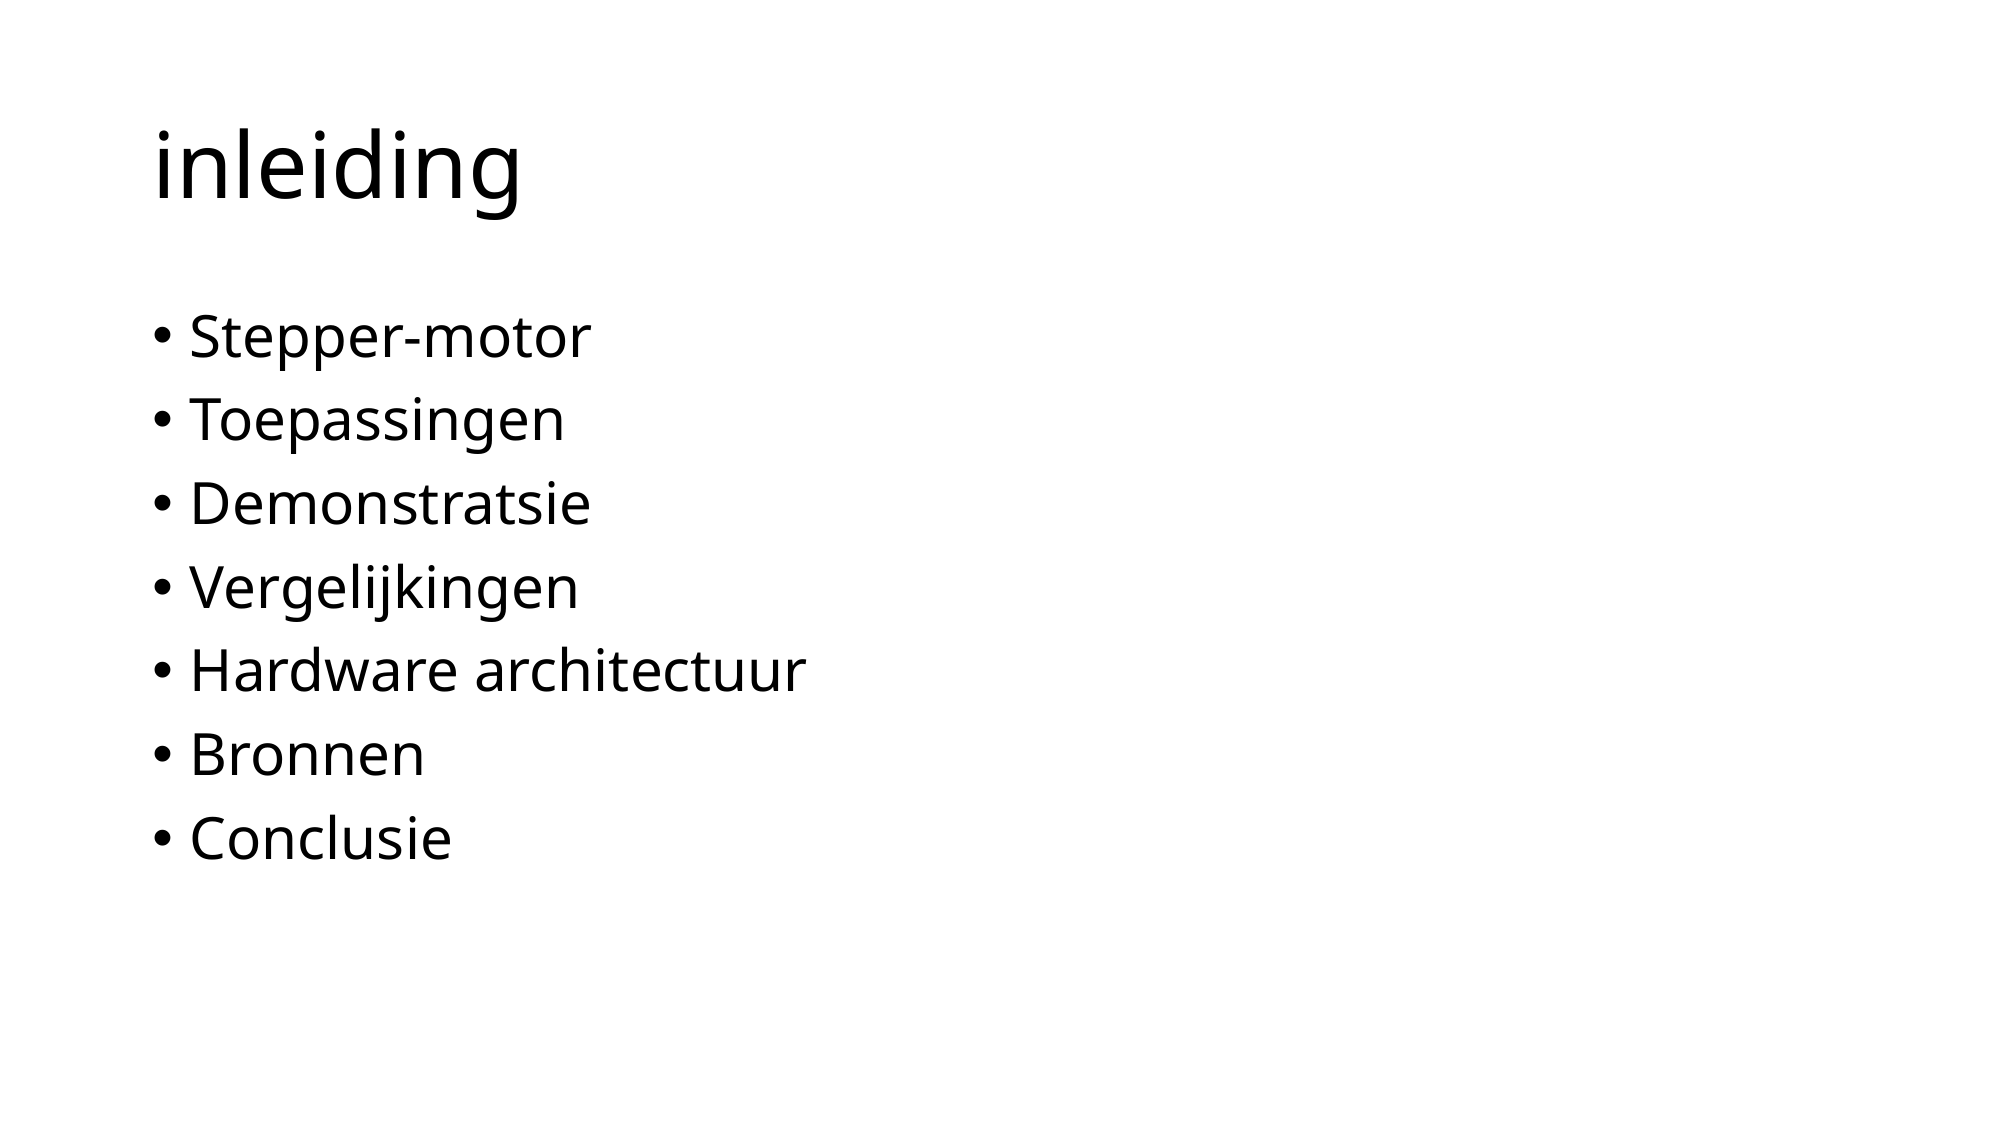

# inleiding
Stepper-motor
Toepassingen
Demonstratsie
Vergelijkingen
Hardware architectuur
Bronnen
Conclusie